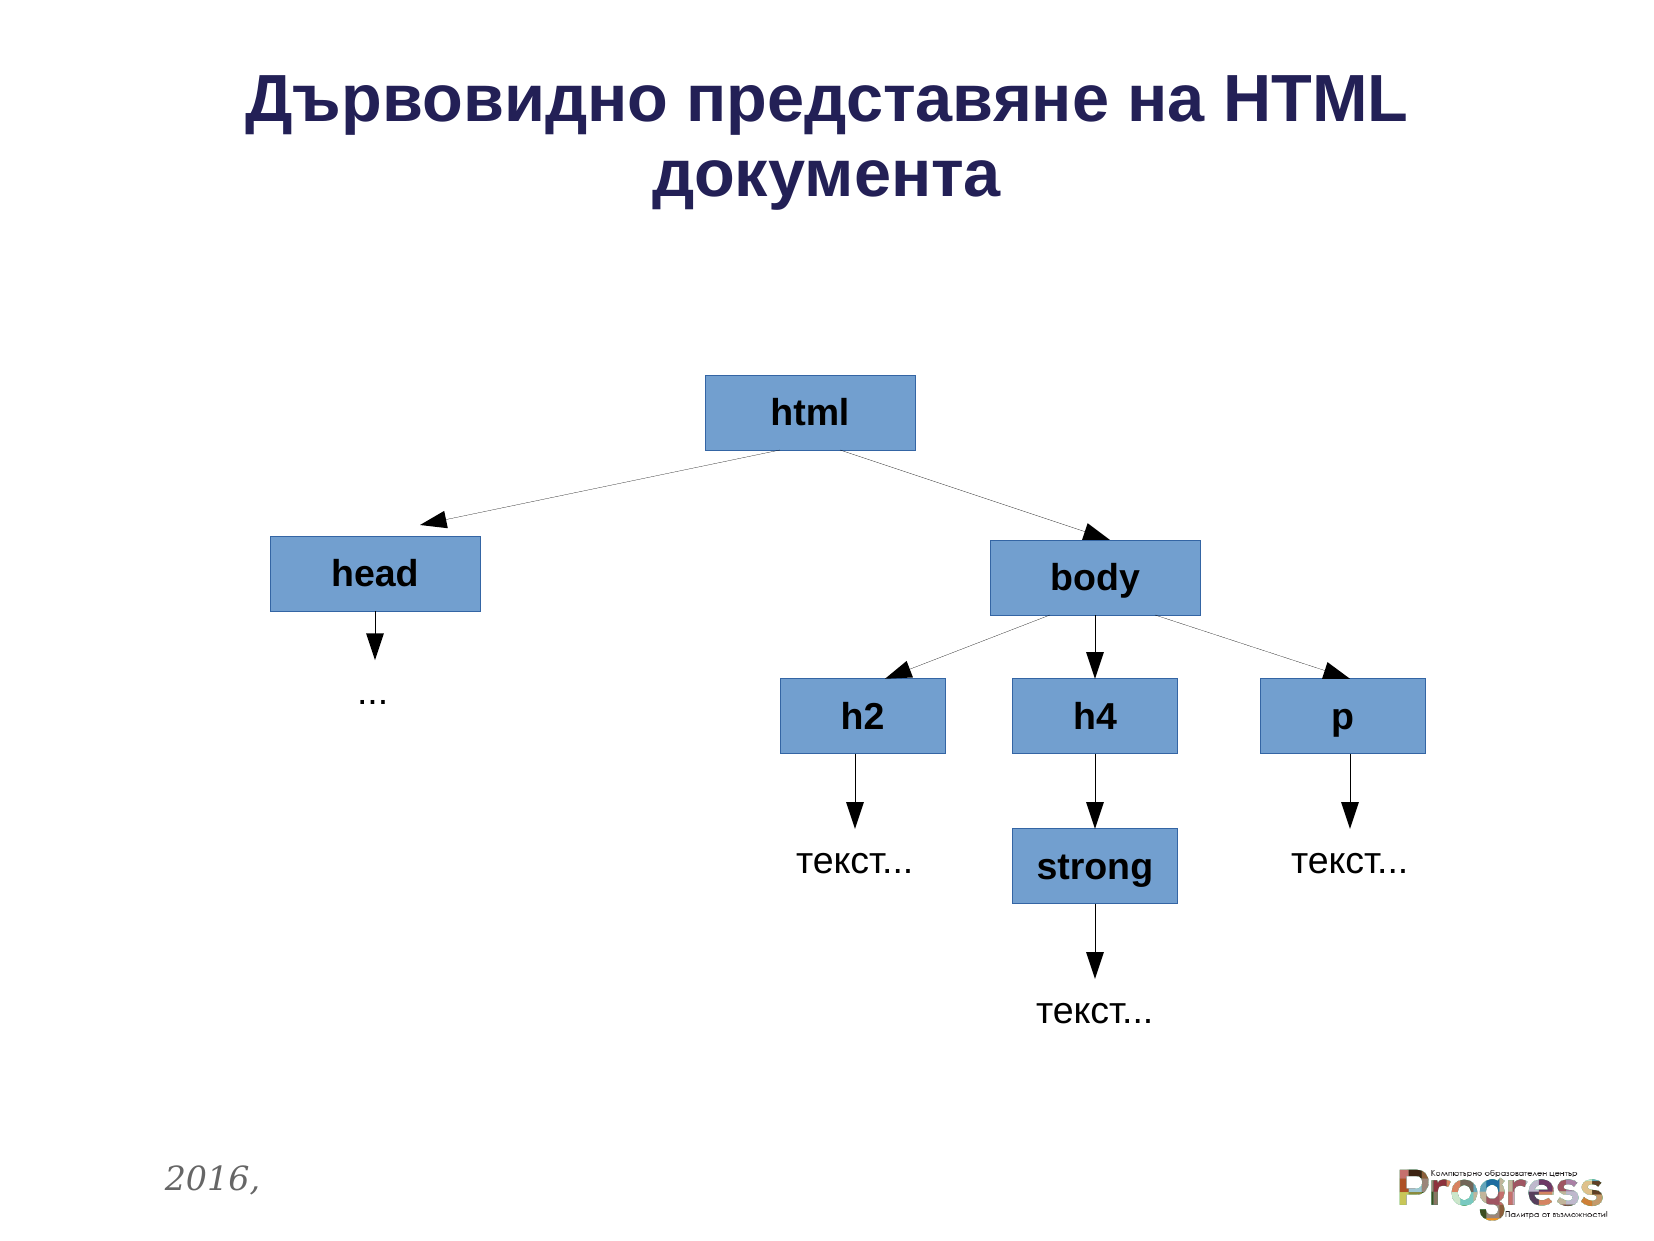

# Дървовидно представяне на HTML документа
html
head
body
h2
h4
p
strong
текст...
текст...
текст...
 ...
2016,
текст...
текст...
текст...
текст...
текст...
текст...
текст...
текст...
текст...
текст...
текст...
текст...
текст...
текст...
текст...
текст...
текст...
текст...
текст...
текст...
текст...
текст...
текст...
текст...